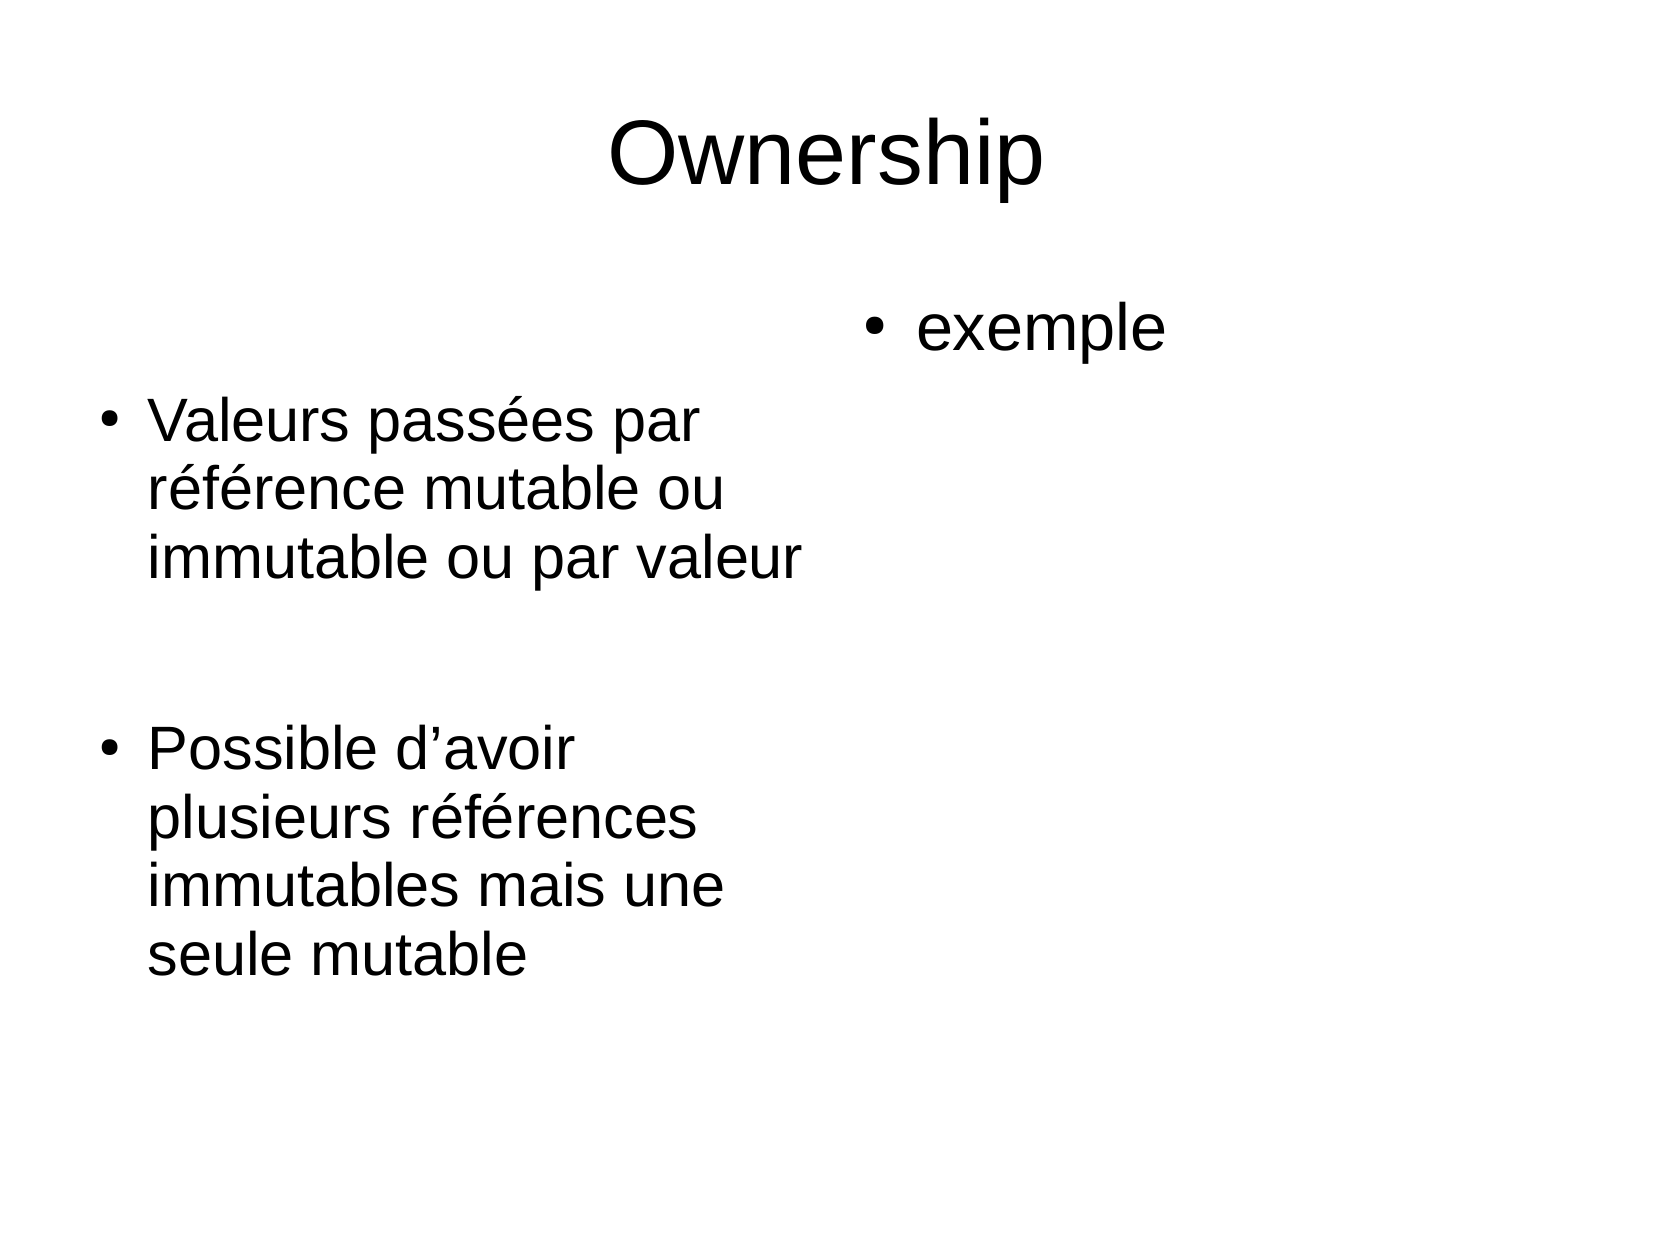

# Ownership
Valeurs passées par référence mutable ou immutable ou par valeur
Possible d’avoir plusieurs références immutables mais une seule mutable
exemple